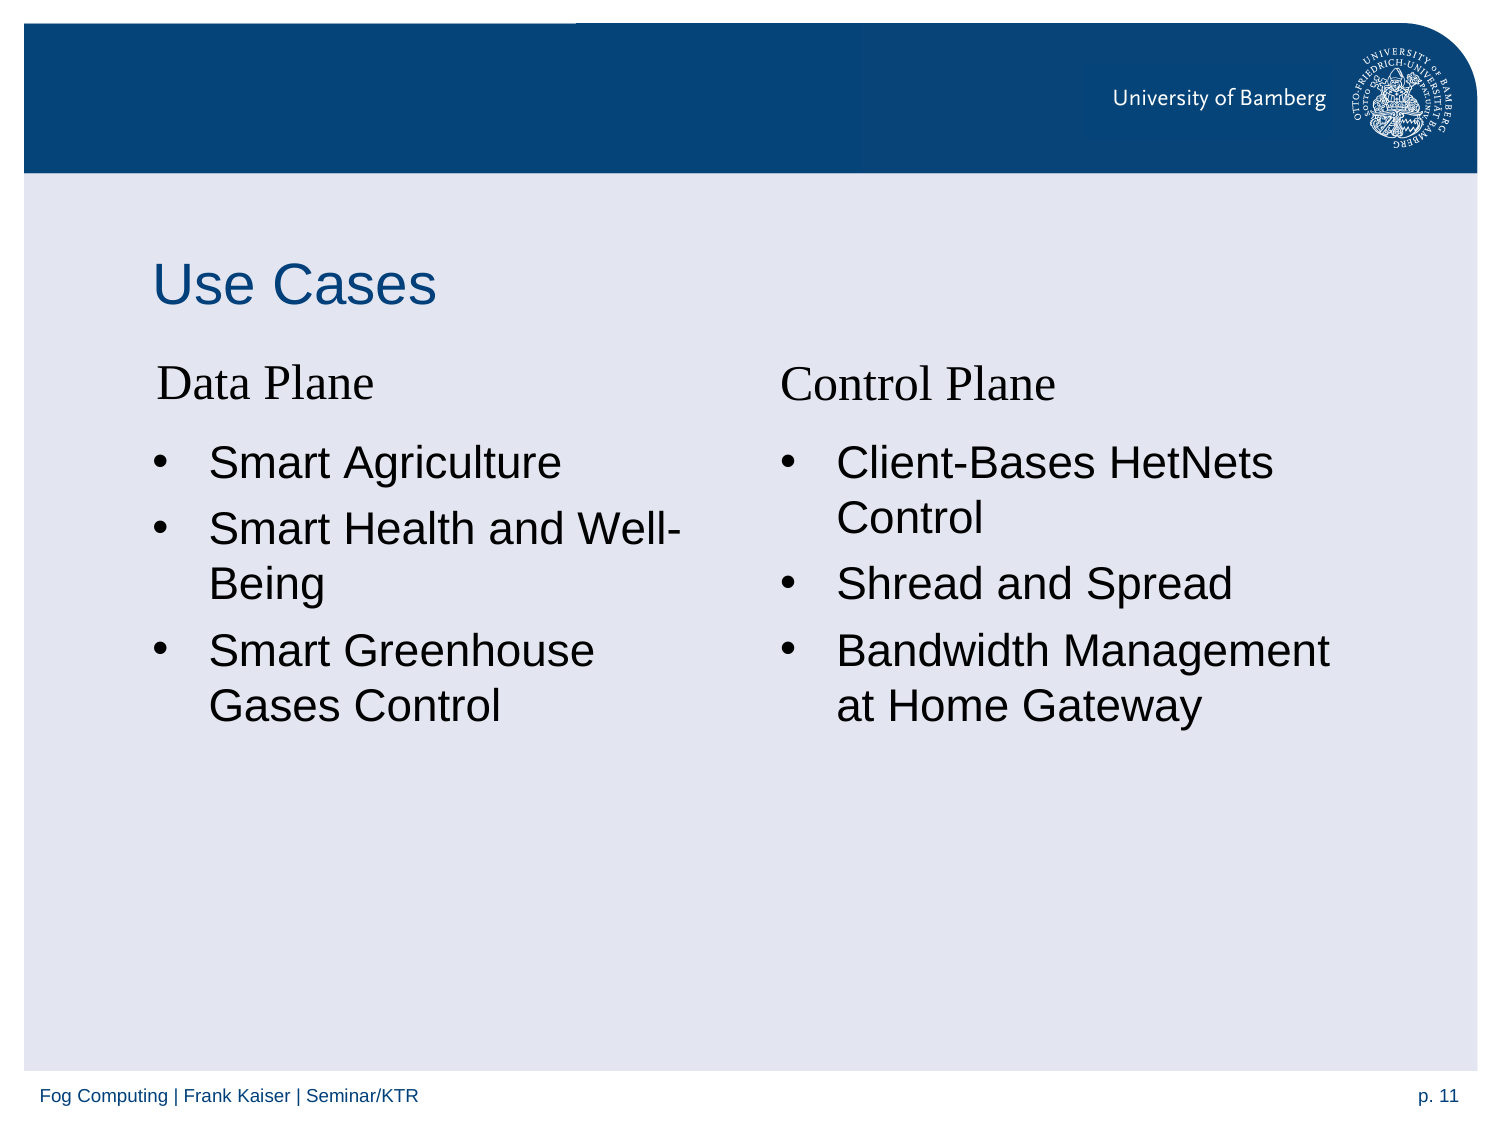

# Use Cases
Data Plane
Control Plane
Smart Agriculture
Smart Health and Well-Being
Smart Greenhouse Gases Control
Client-Bases HetNets Control
Shread and Spread
Bandwidth Management at Home Gateway